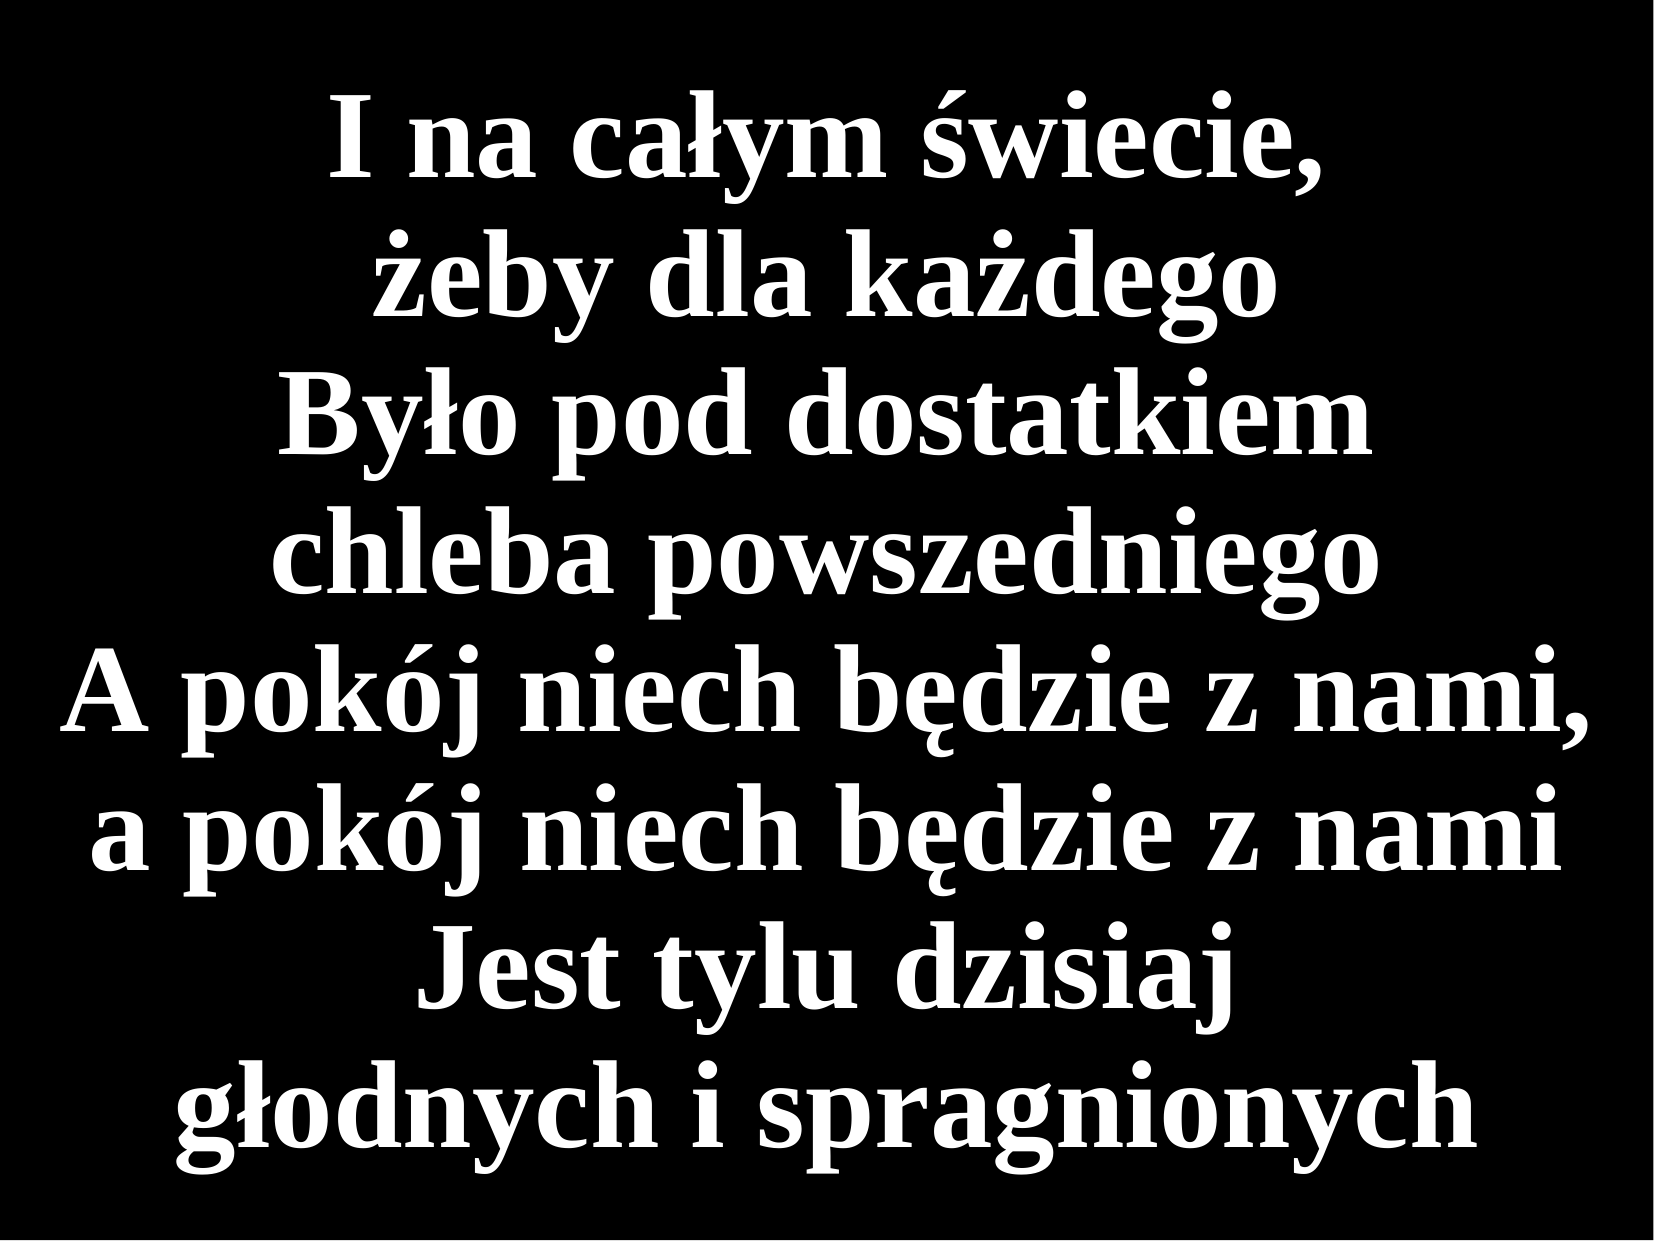

# I na całym świecie, żeby dla każdego Było pod dostatkiem chleba powszedniego A pokój niech będzie z nami, a pokój niech będzie z nami Jest tylu dzisiaj głodnych i spragnionych